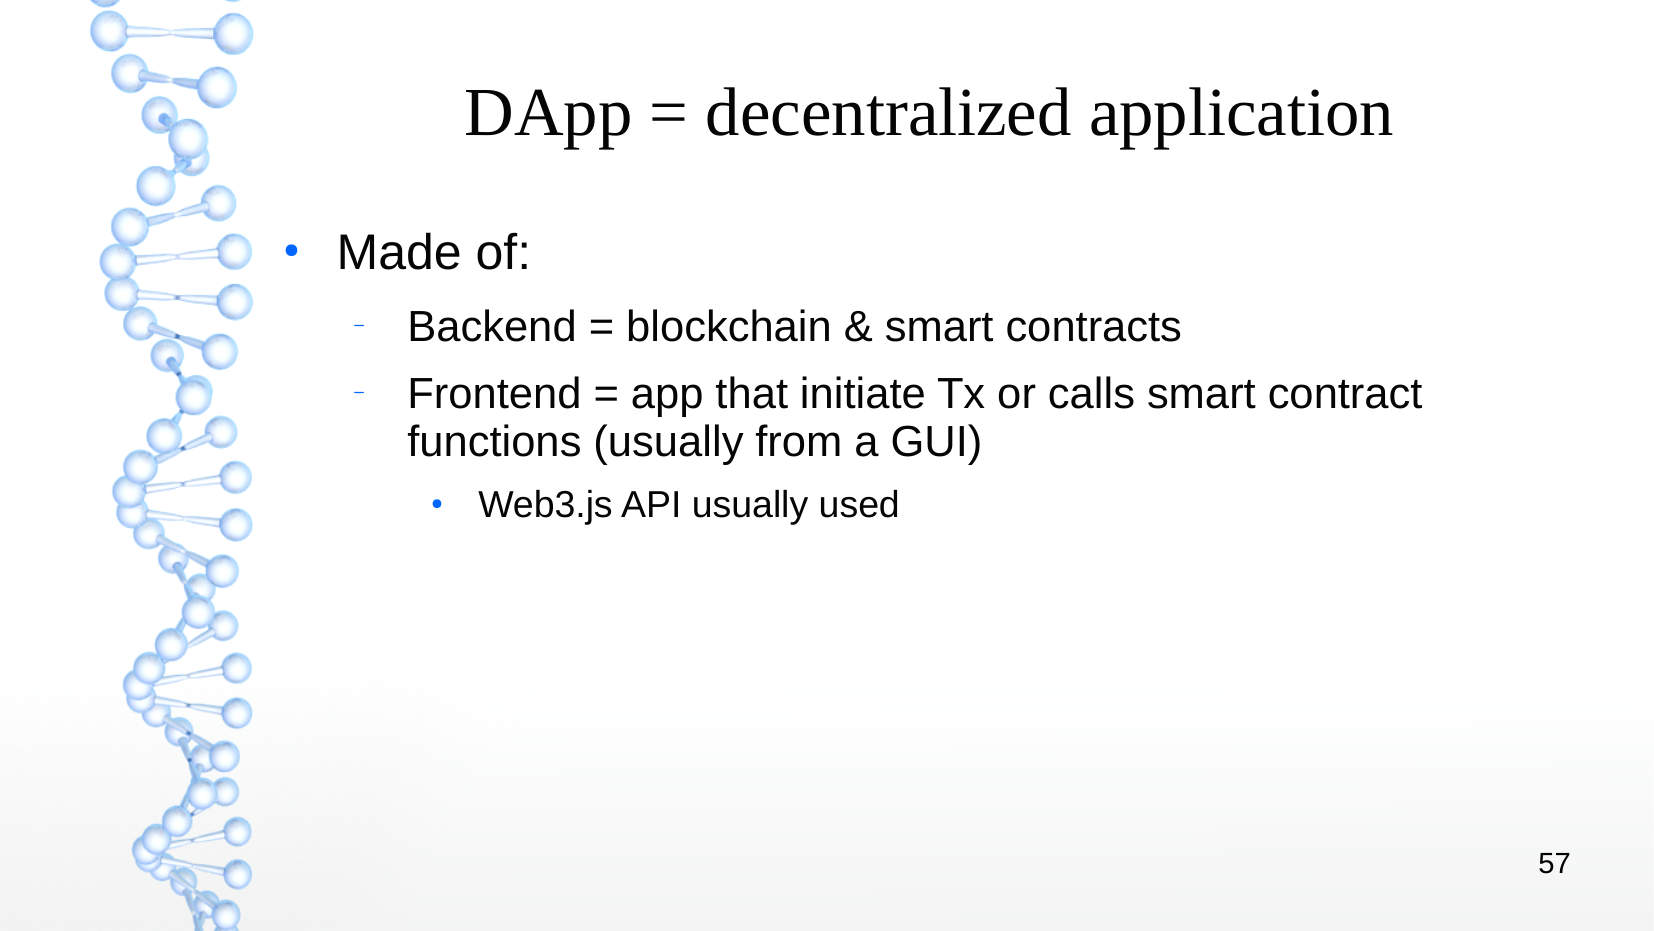

# DApp = decentralized application
Made of:
Backend = blockchain & smart contracts
Frontend = app that initiate Tx or calls smart contract functions (usually from a GUI)
Web3.js API usually used
57